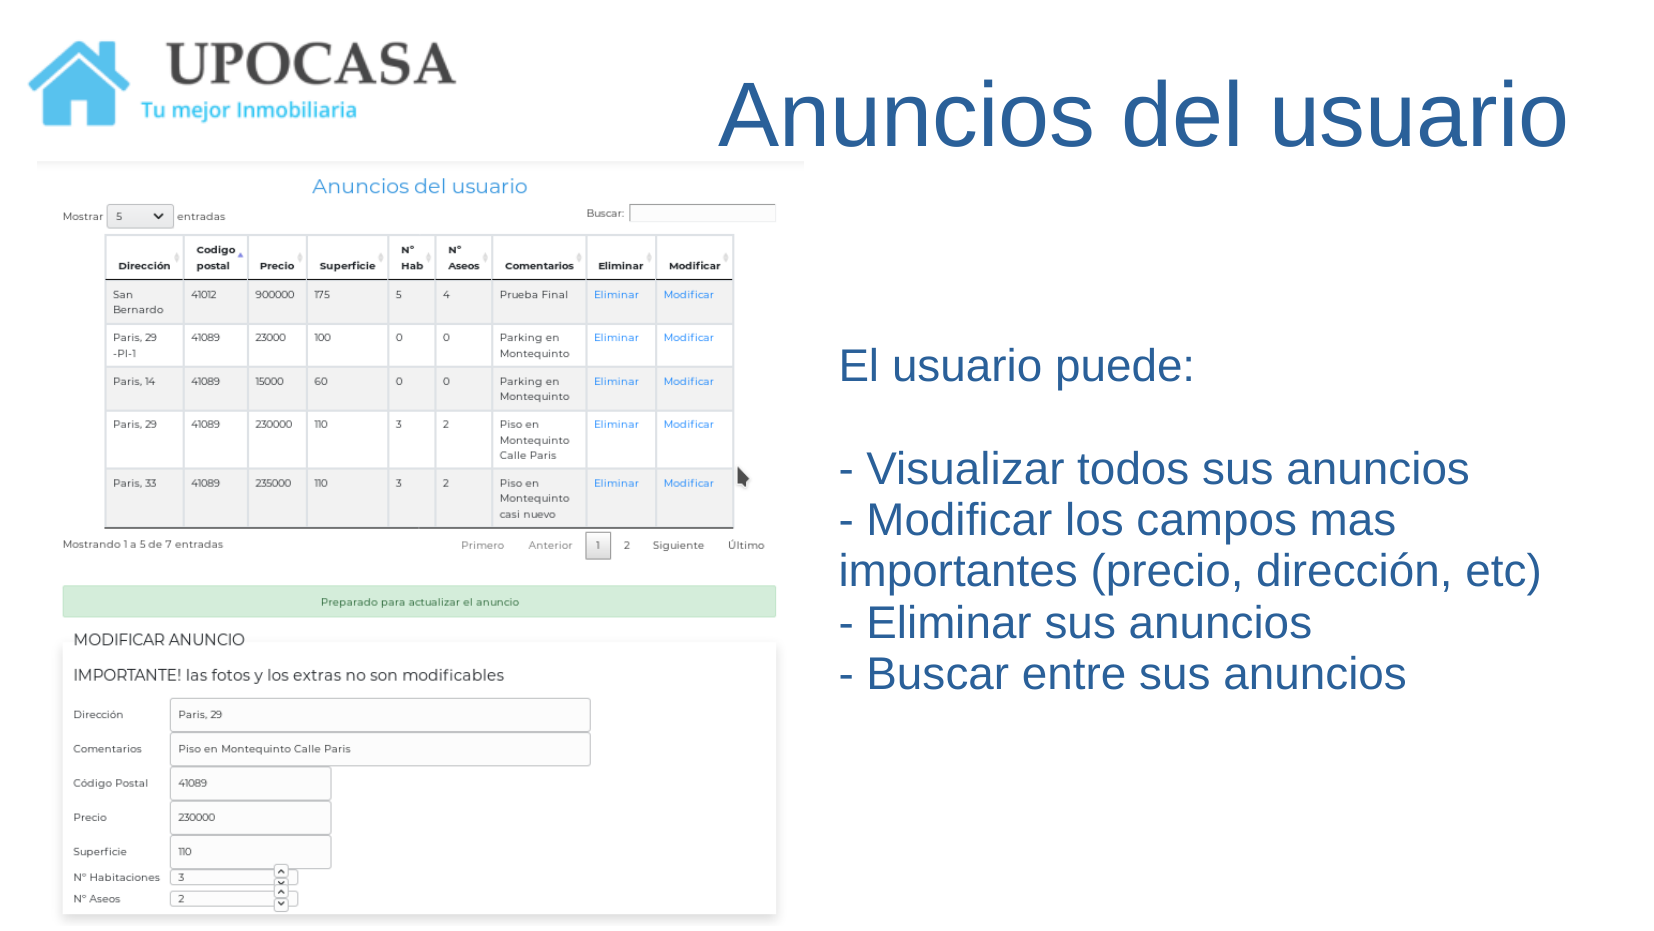

# Anuncios del usuario
El usuario puede:
- Visualizar todos sus anuncios
- Modificar los campos mas importantes (precio, dirección, etc)
- Eliminar sus anuncios
- Buscar entre sus anuncios